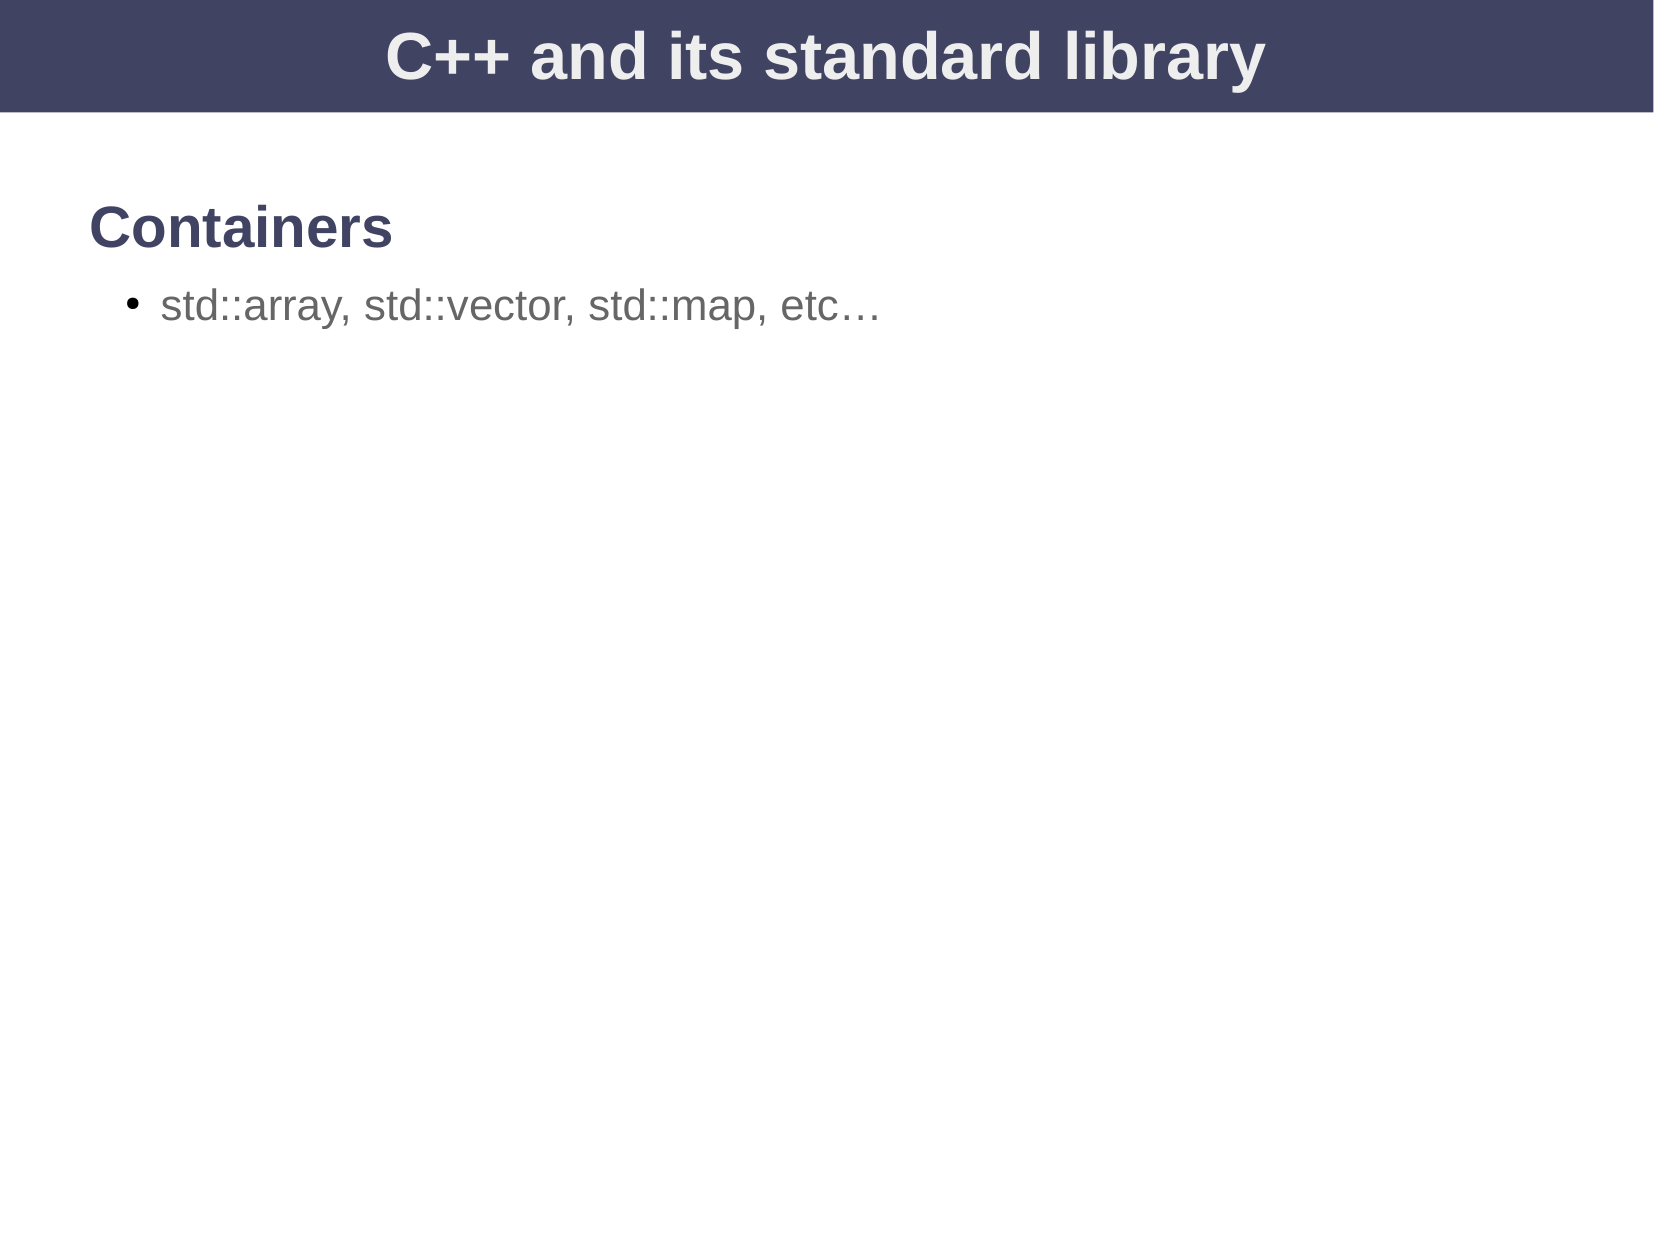

C++ and its standard library
Containers
std::array, std::vector, std::map, etc…